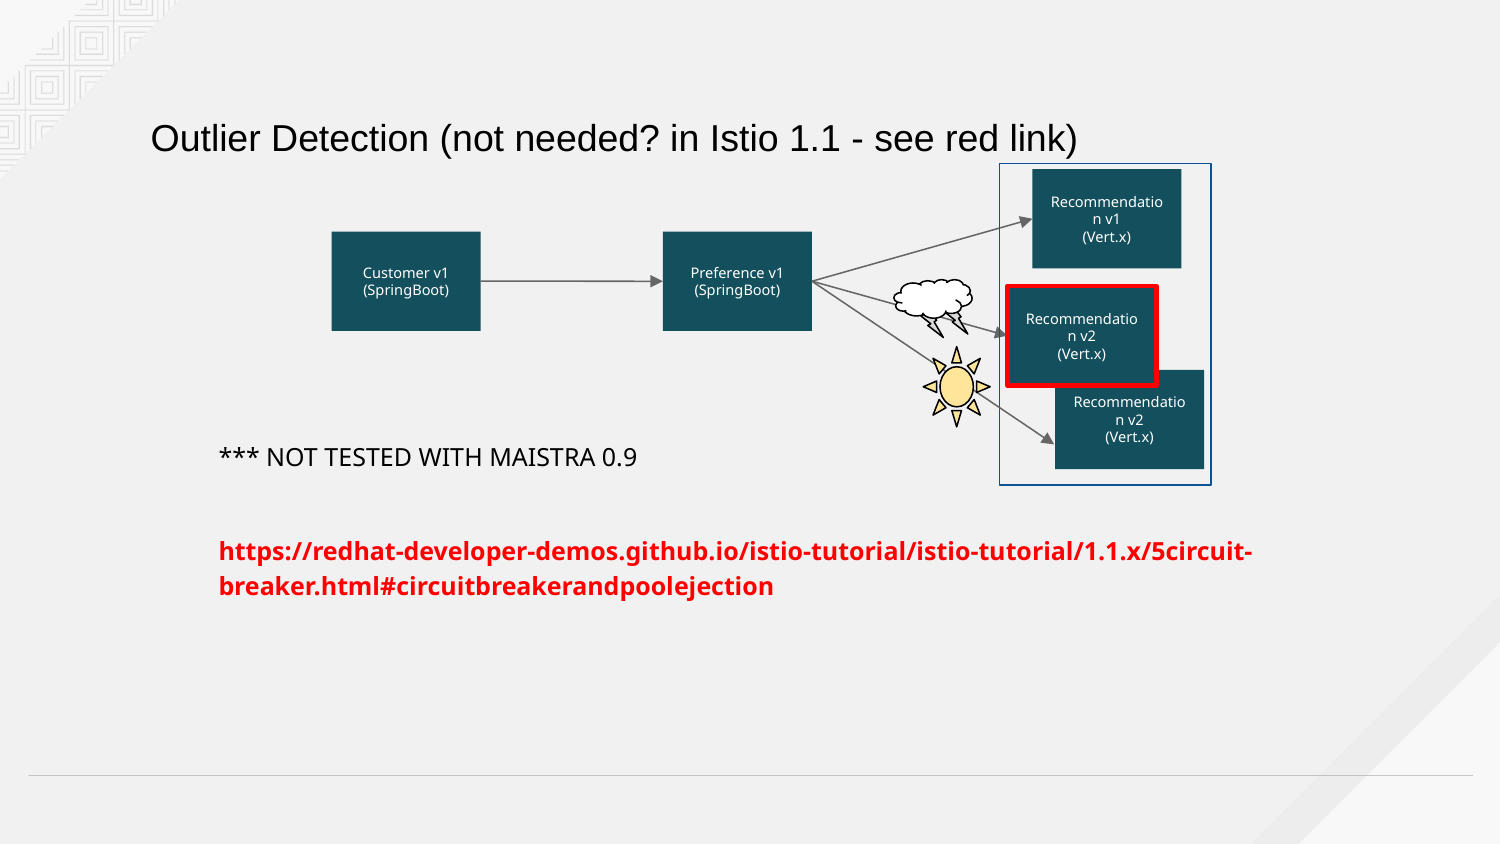

# Outlier Detection (not needed? in Istio 1.1 - see red link)
Recommendation v1
(Vert.x)
Customer v1
(SpringBoot)
Preference v1
(SpringBoot)
Recommendation v2
(Vert.x)
Recommendation v2
(Vert.x)
*** NOT TESTED WITH MAISTRA 0.9
https://redhat-developer-demos.github.io/istio-tutorial/istio-tutorial/1.1.x/5circuit-breaker.html#circuitbreakerandpoolejection